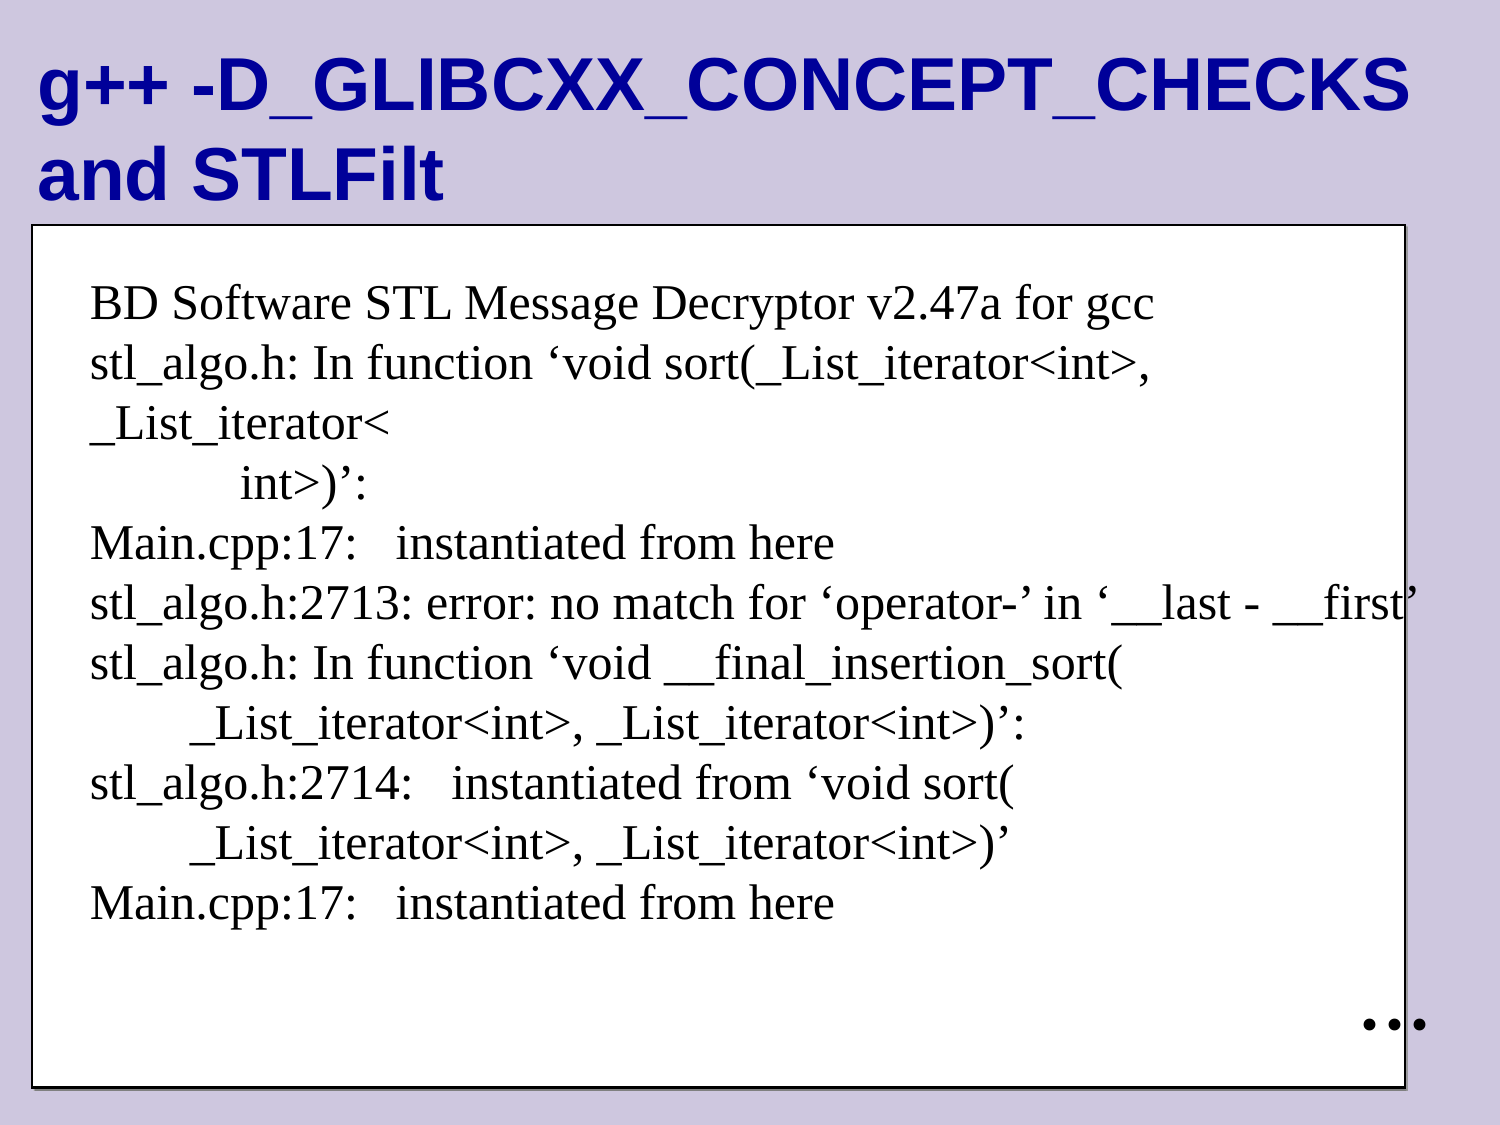

# g++ -D_GLIBCXX_CONCEPT_CHECKS and STLFilt
BD Software STL Message Decryptor v2.47a for gcc
stl_algo.h: In function ‘void sort(_List_iterator<int>, _List_iterator<
 int>)’:
Main.cpp:17: instantiated from here
stl_algo.h:2713: error: no match for ‘operator-’ in ‘__last - __first’
stl_algo.h: In function ‘void __final_insertion_sort(
 _List_iterator<int>, _List_iterator<int>)’:
stl_algo.h:2714: instantiated from ‘void sort(
 _List_iterator<int>, _List_iterator<int>)’
Main.cpp:17: instantiated from here
...